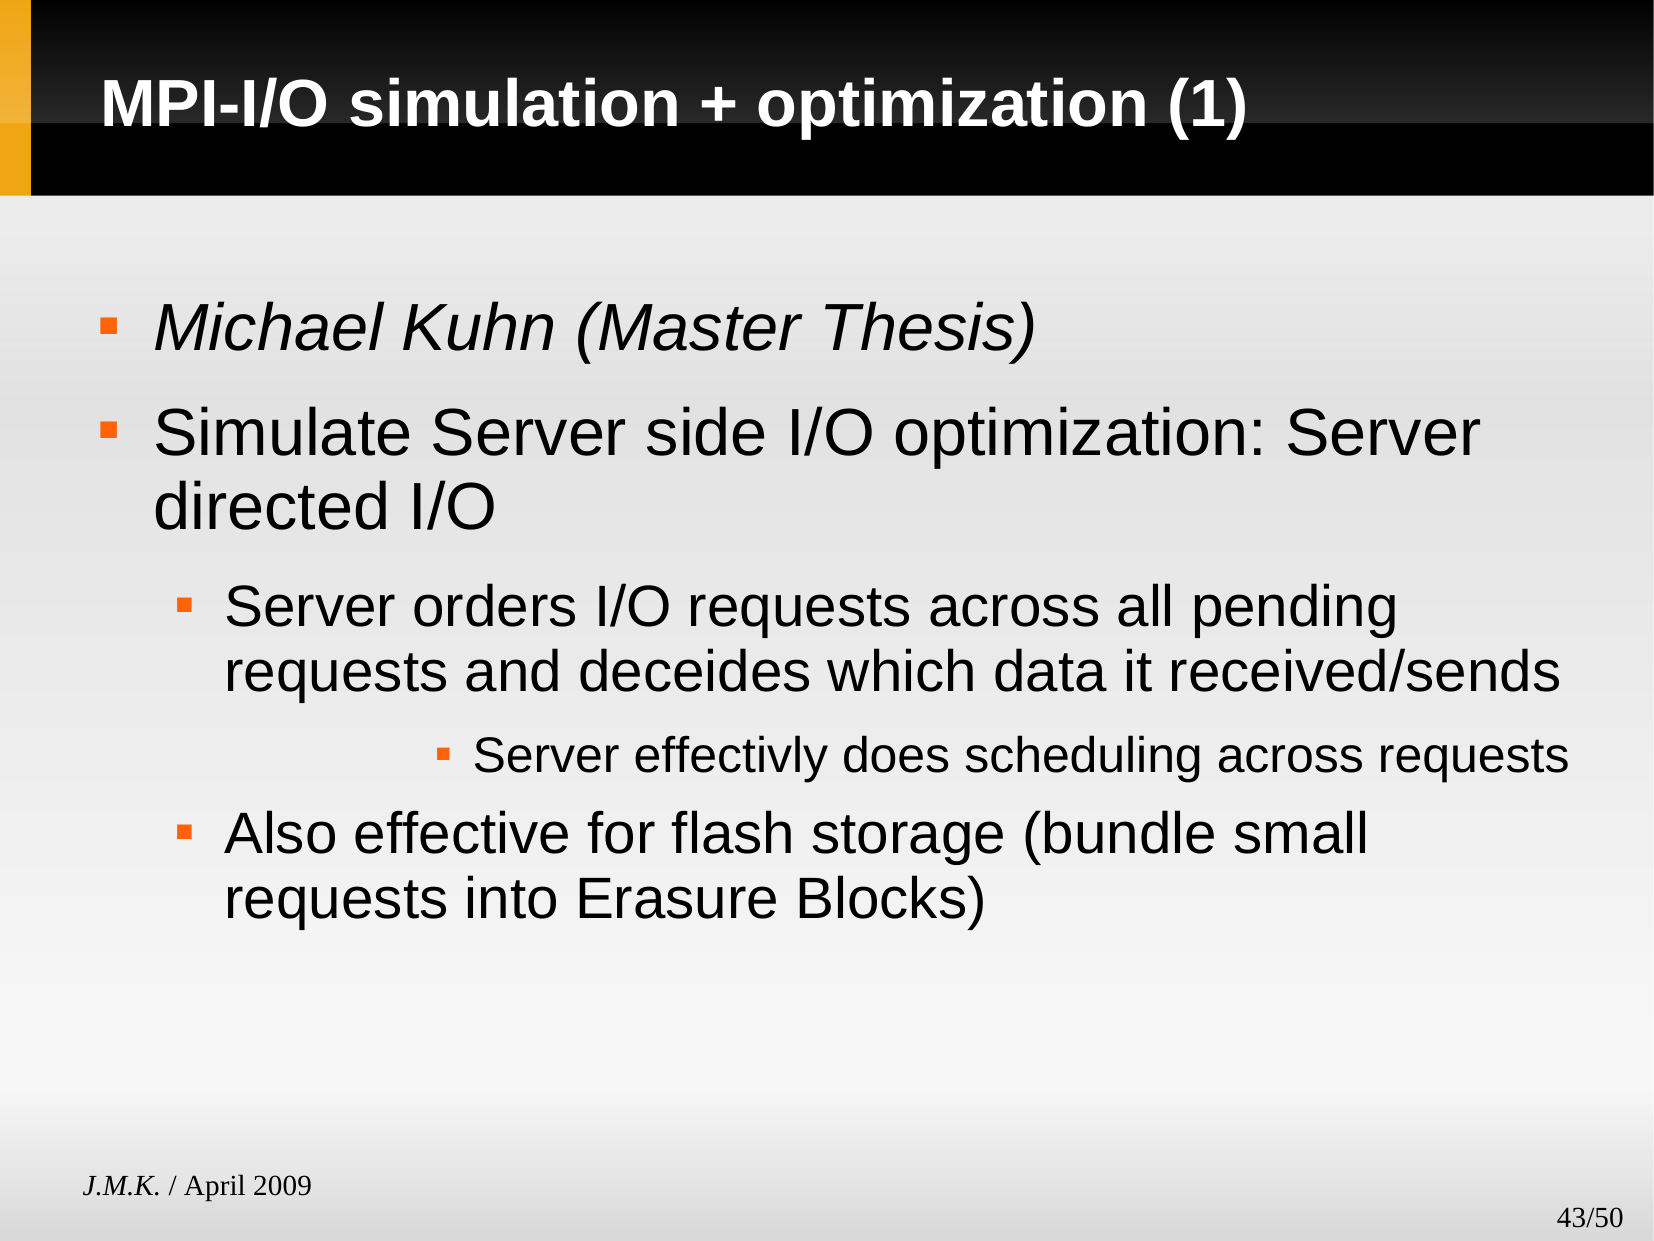

# MPI-I/O simulation + optimization (1)
Michael Kuhn (Master Thesis)
Simulate Server side I/O optimization: Server directed I/O
Server orders I/O requests across all pending requests and deceides which data it received/sends
Server effectivly does scheduling across requests
Also effective for flash storage (bundle small requests into Erasure Blocks)